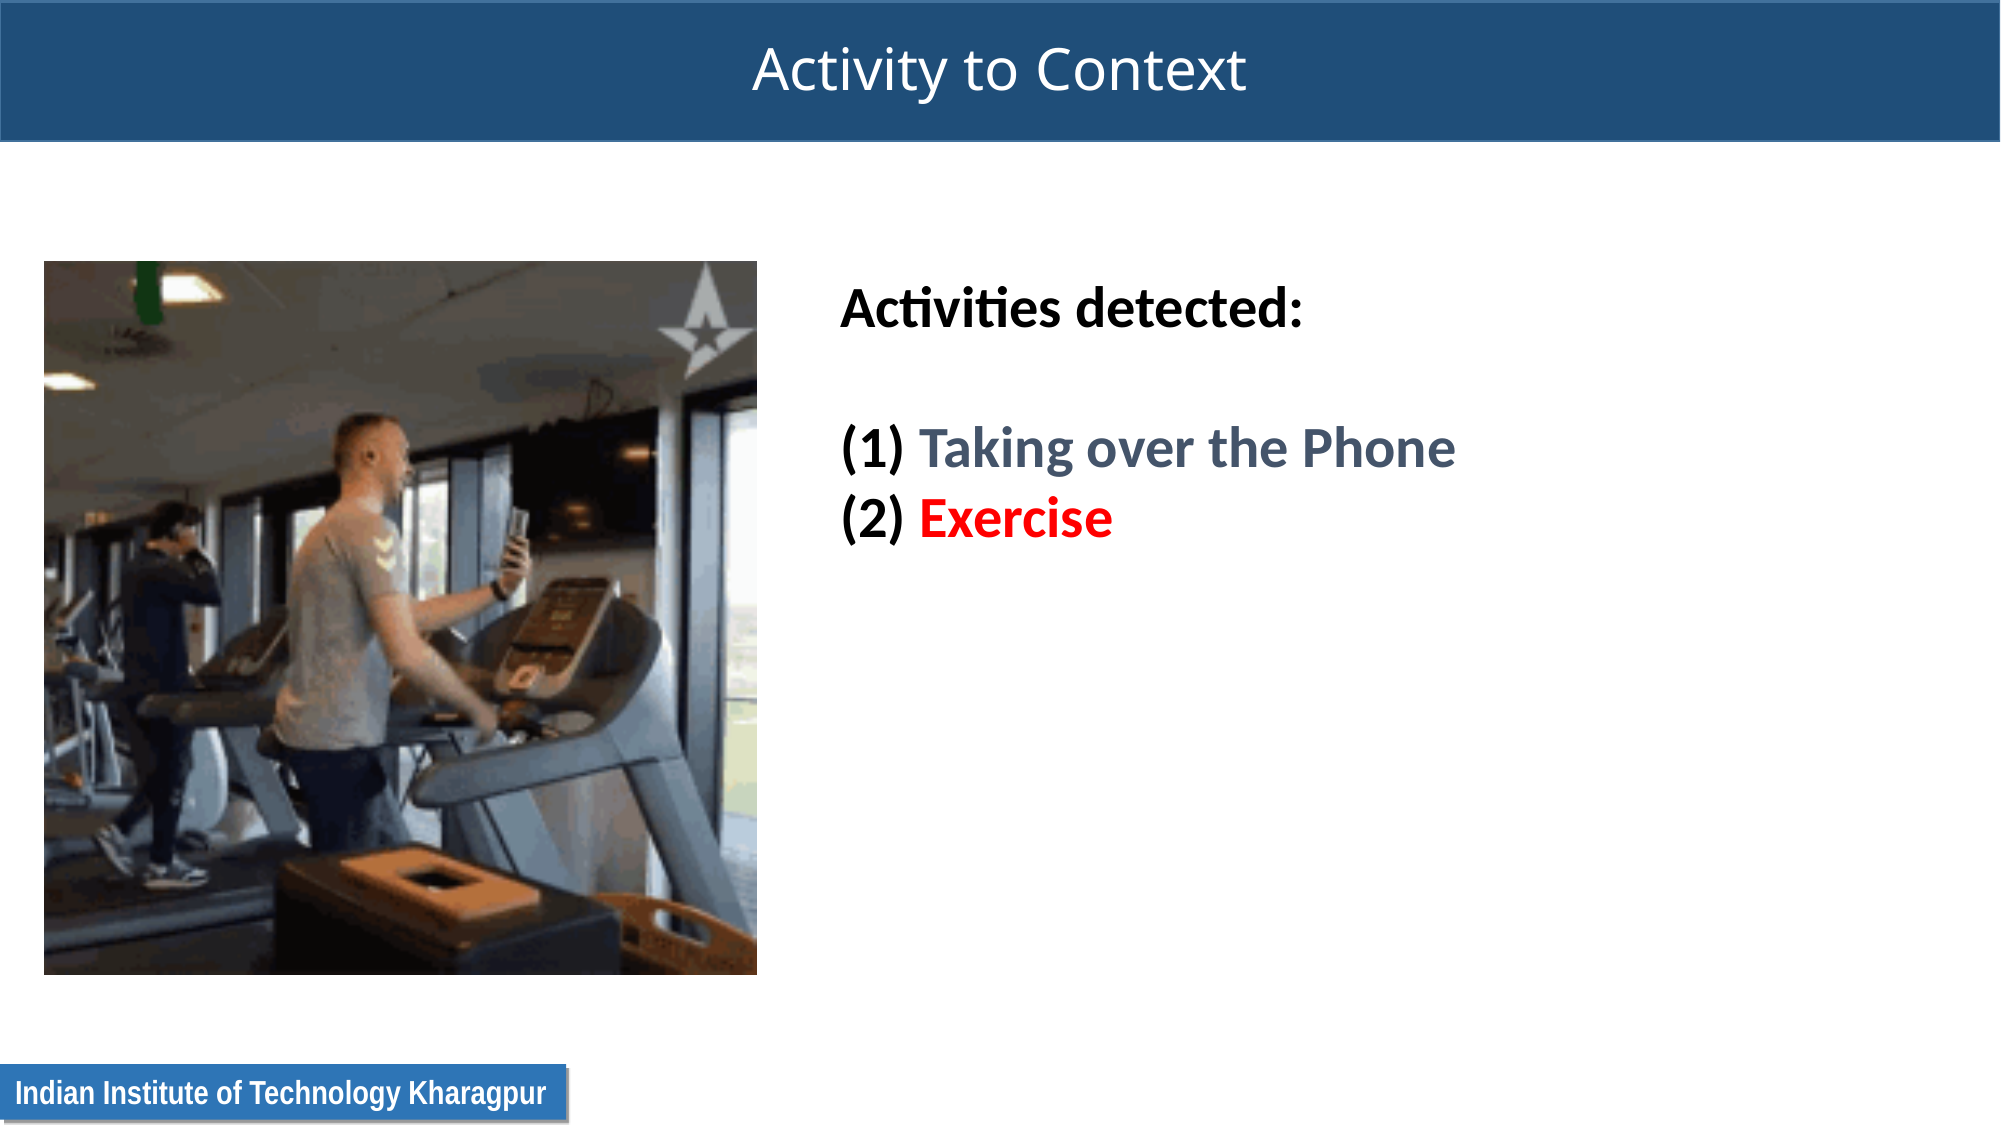

# Activity to Context
Activities detected:
(1) Taking over the Phone
(2) Exercise